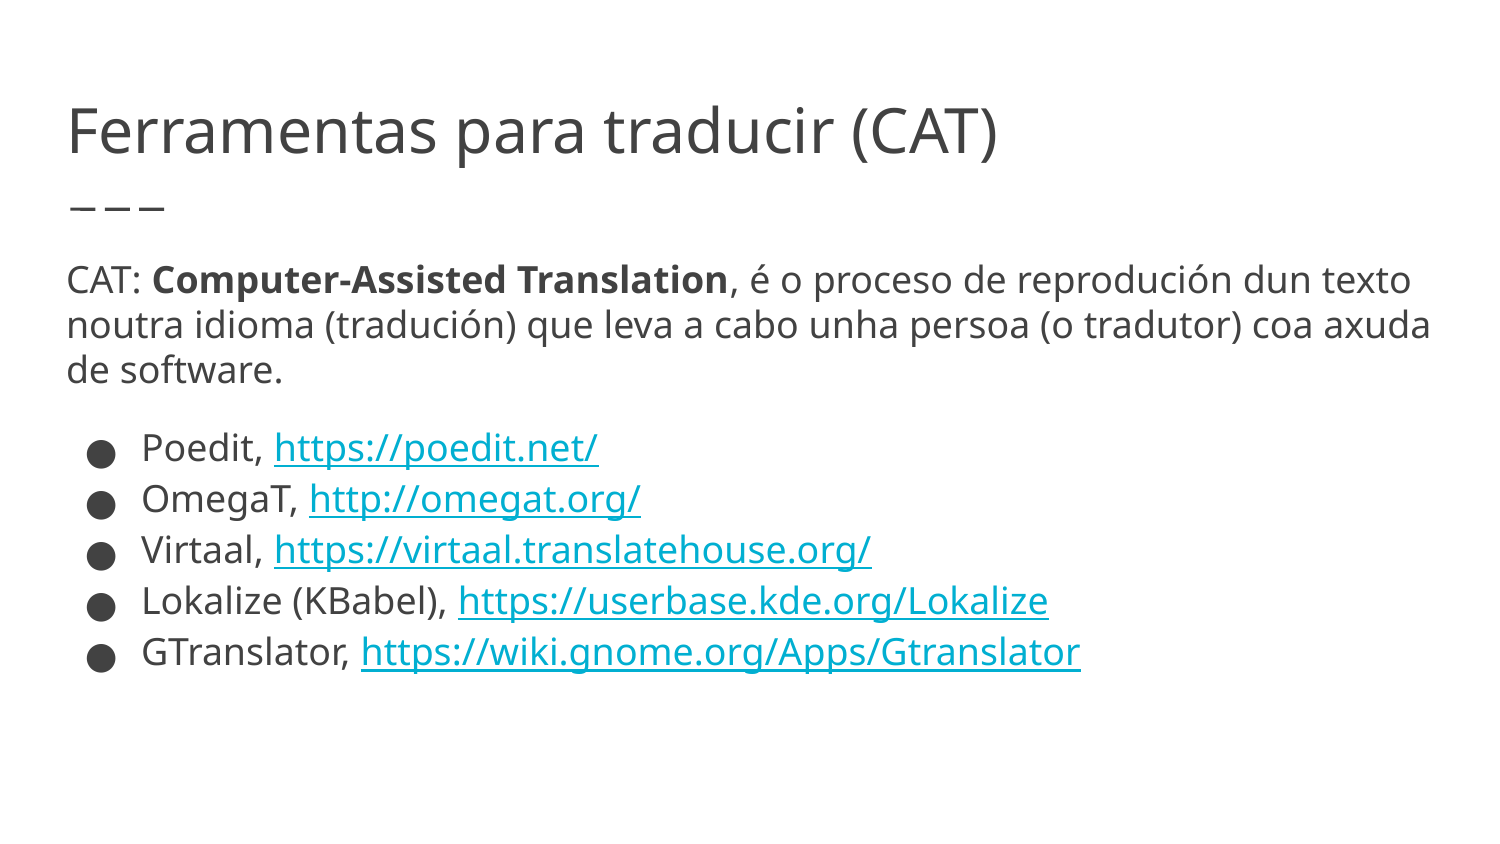

# Ferramentas para traducir (CAT)
CAT: Computer-Assisted Translation, é o proceso de reprodución dun texto noutra idioma (tradución) que leva a cabo unha persoa (o tradutor) coa axuda de software.
Poedit, https://poedit.net/
OmegaT, http://omegat.org/
Virtaal, https://virtaal.translatehouse.org/
Lokalize (KBabel), https://userbase.kde.org/Lokalize
GTranslator, https://wiki.gnome.org/Apps/Gtranslator